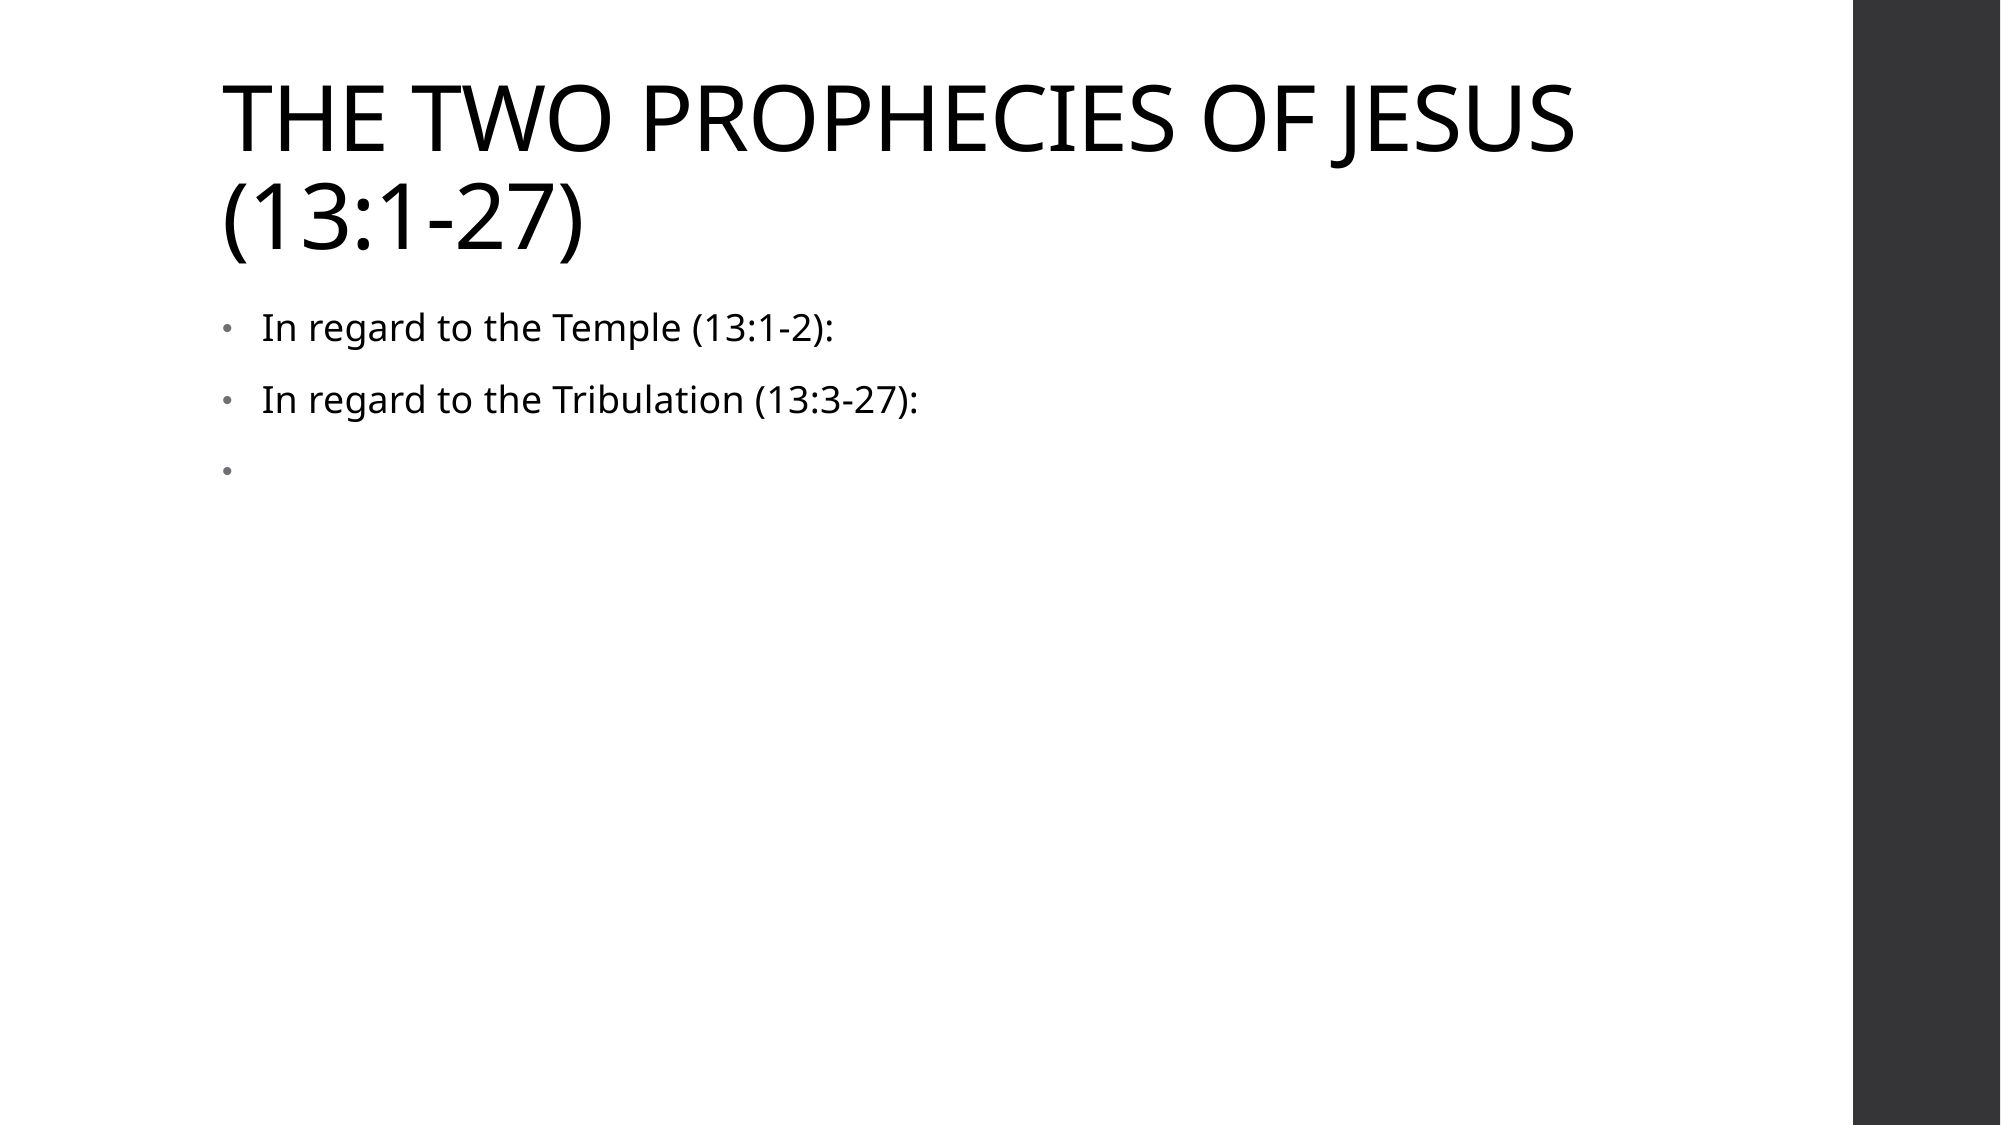

# THE TWO PROPHECIES OF JESUS (13:1-27)
 In regard to the Temple (13:1-2):
 In regard to the Tribulation (13:3-27):